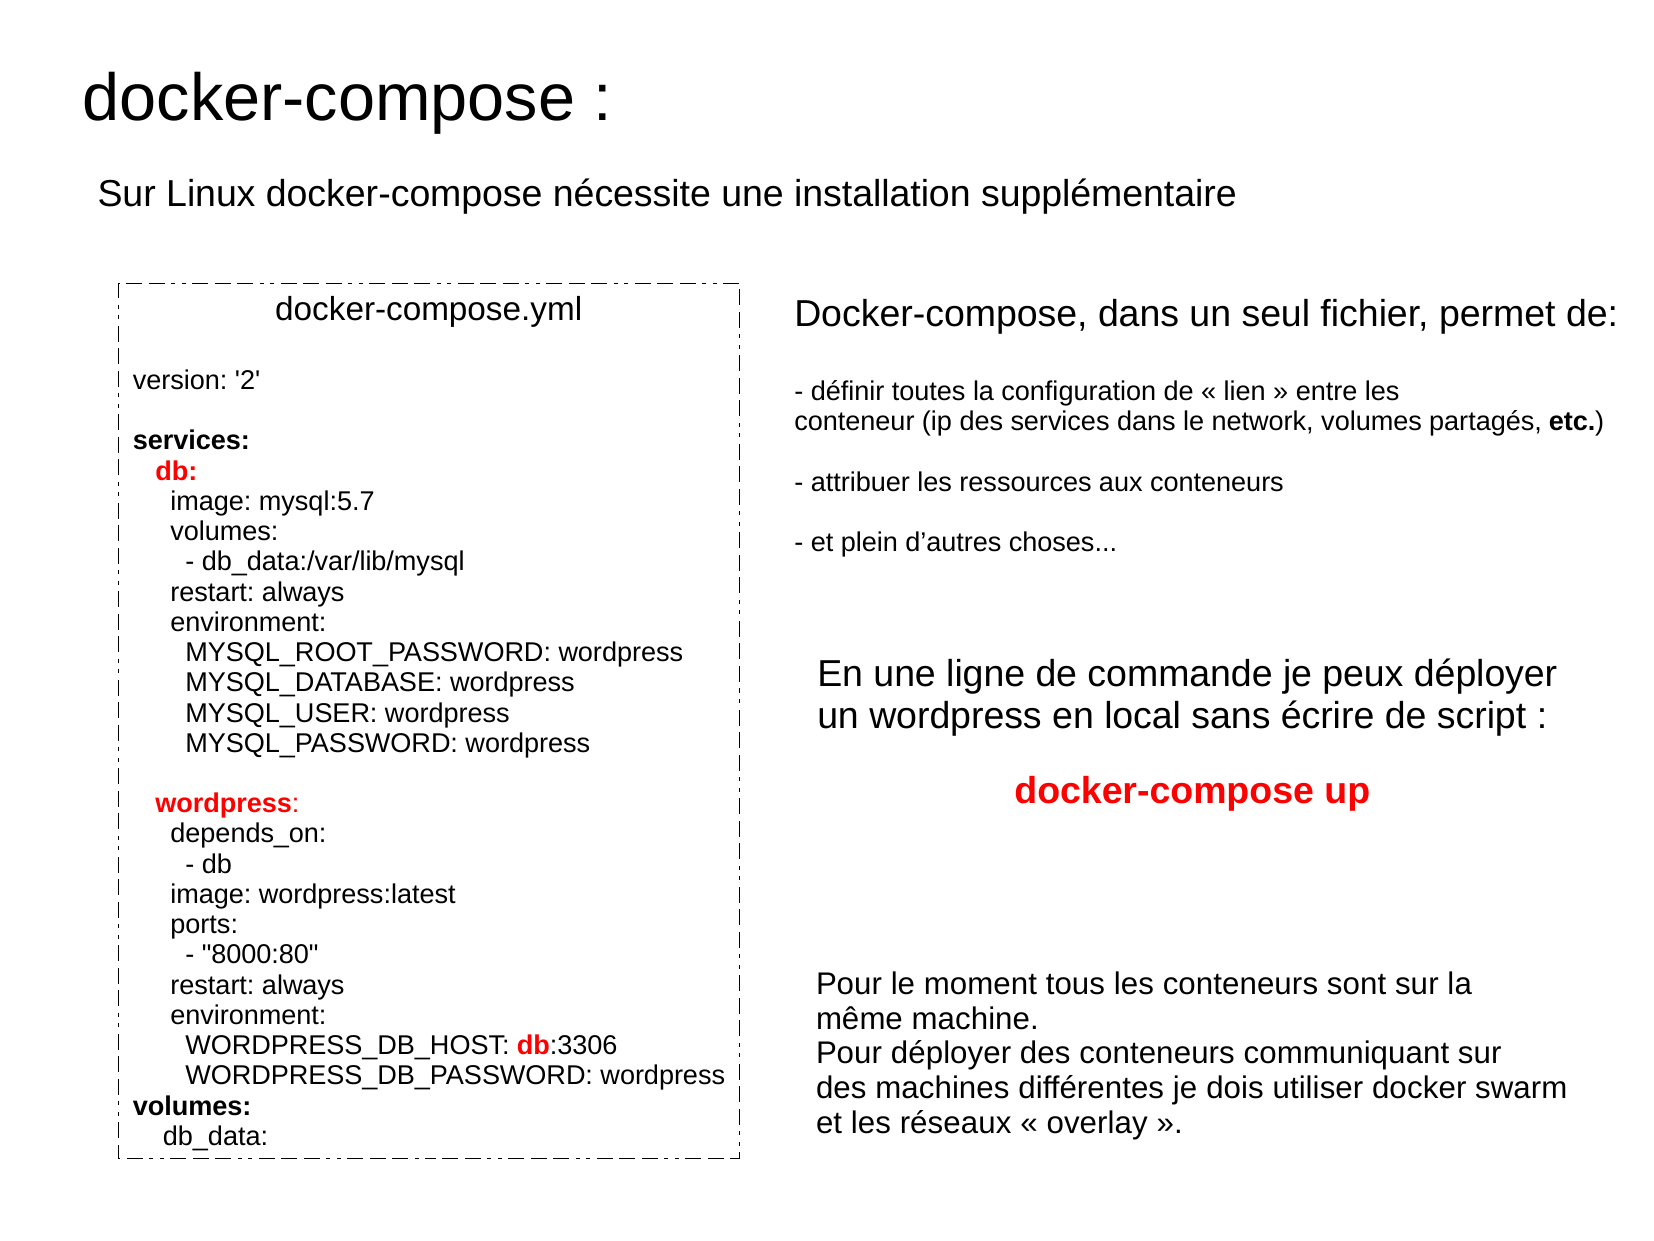

# docker-compose :
Sur Linux docker-compose nécessite une installation supplémentaire
docker-compose.yml
version: '2'
services:
 db:
 image: mysql:5.7
 volumes:
 - db_data:/var/lib/mysql
 restart: always
 environment:
 MYSQL_ROOT_PASSWORD: wordpress
 MYSQL_DATABASE: wordpress
 MYSQL_USER: wordpress
 MYSQL_PASSWORD: wordpress
 wordpress:
 depends_on:
 - db
 image: wordpress:latest
 ports:
 - "8000:80"
 restart: always
 environment:
 WORDPRESS_DB_HOST: db:3306
 WORDPRESS_DB_PASSWORD: wordpress
volumes:
 db_data:
Docker-compose, dans un seul fichier, permet de:
- définir toutes la configuration de « lien » entre les
conteneur (ip des services dans le network, volumes partagés, etc.)
- attribuer les ressources aux conteneurs
- et plein d’autres choses...
En une ligne de commande je peux déployer
un wordpress en local sans écrire de script :
docker-compose up
Pour le moment tous les conteneurs sont sur la
même machine.
Pour déployer des conteneurs communiquant sur
des machines différentes je dois utiliser docker swarm
et les réseaux « overlay ».